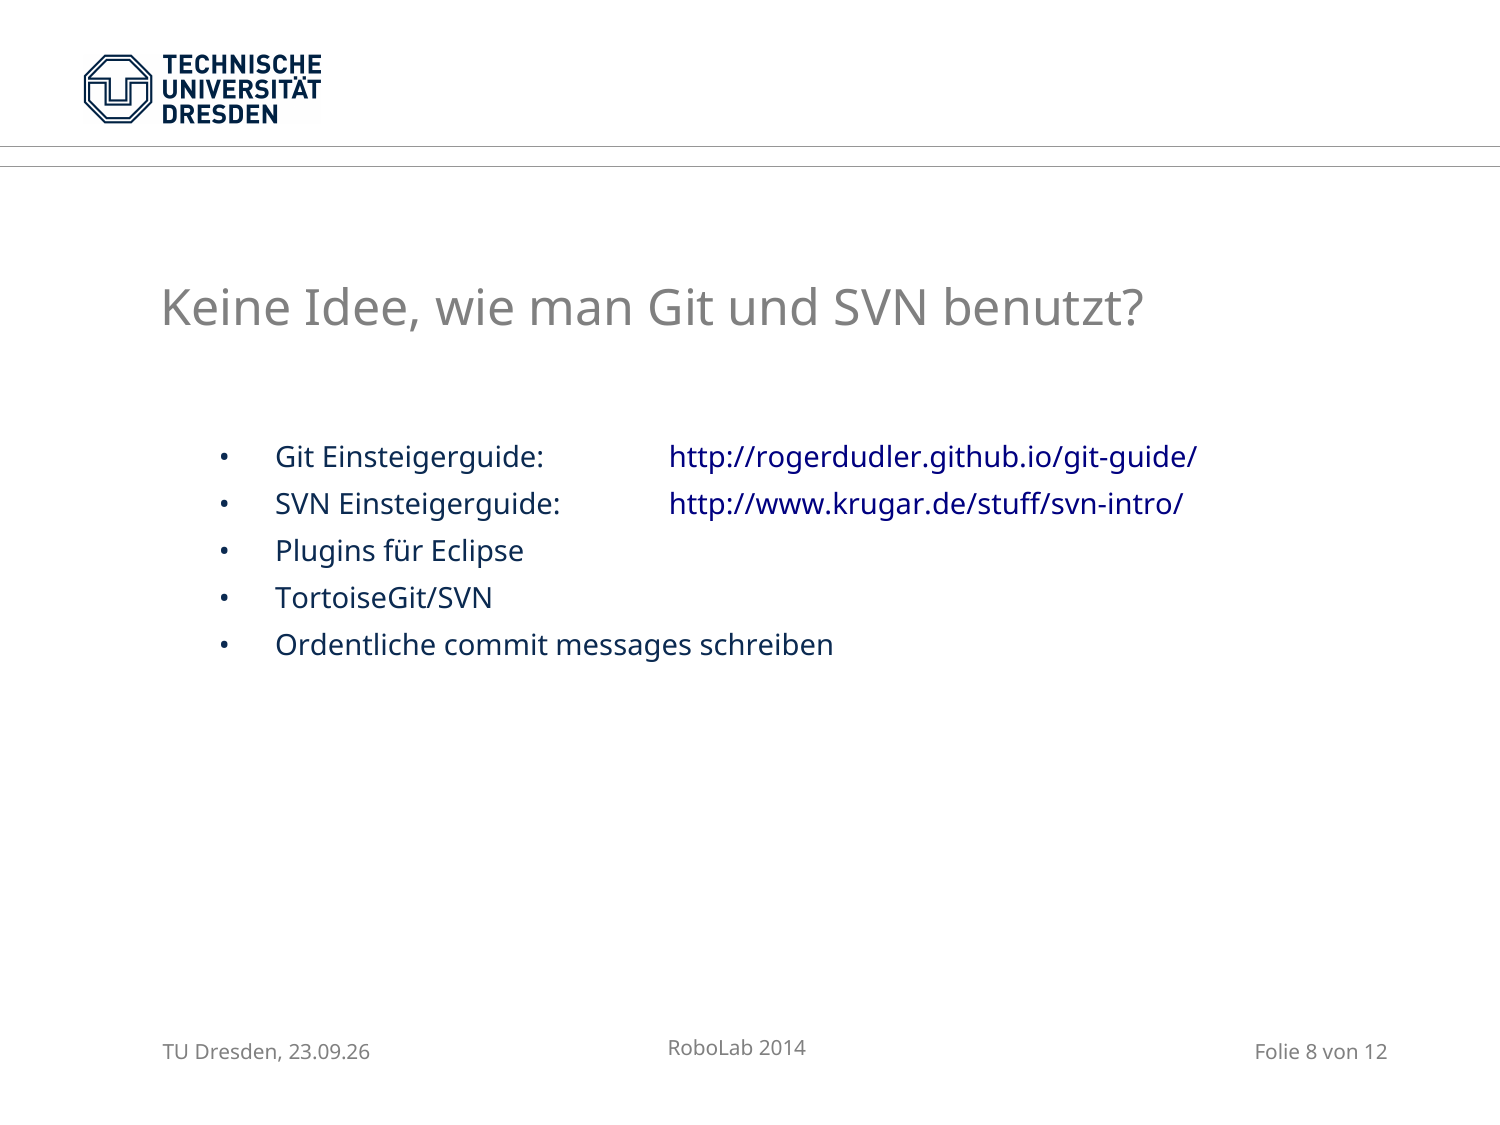

# Keine Idee, wie man Git und SVN benutzt?
Git Einsteigerguide:	http://rogerdudler.github.io/git-guide/
SVN Einsteigerguide: 	http://www.krugar.de/stuff/svn-intro/
Plugins für Eclipse
TortoiseGit/SVN
Ordentliche commit messages schreiben
8